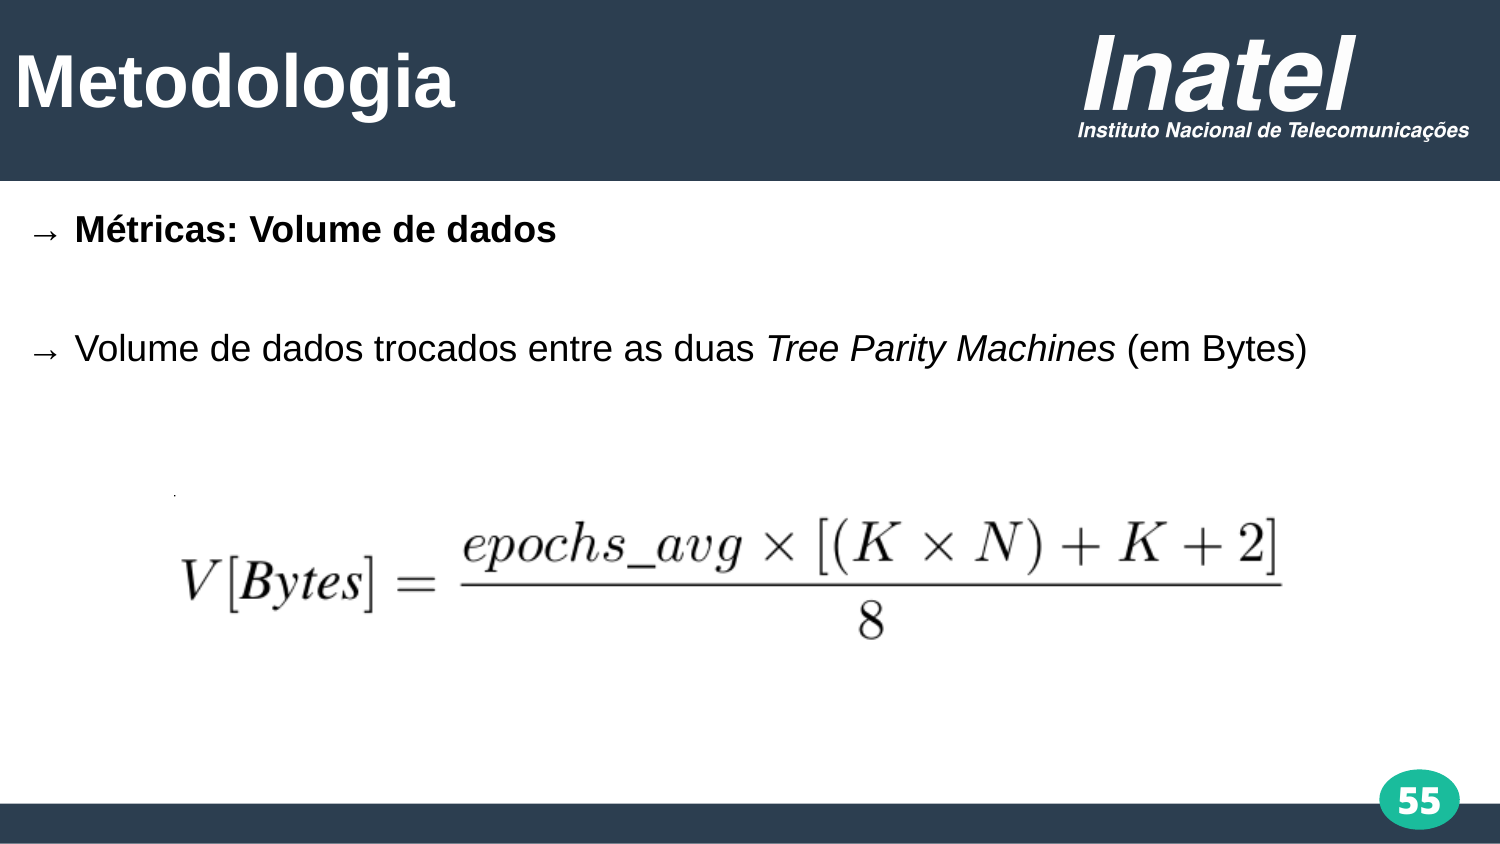

Metodologia
→ Métricas: Volume de dados
→ Volume de dados trocados entre as duas Tree Parity Machines (em Bytes)
55